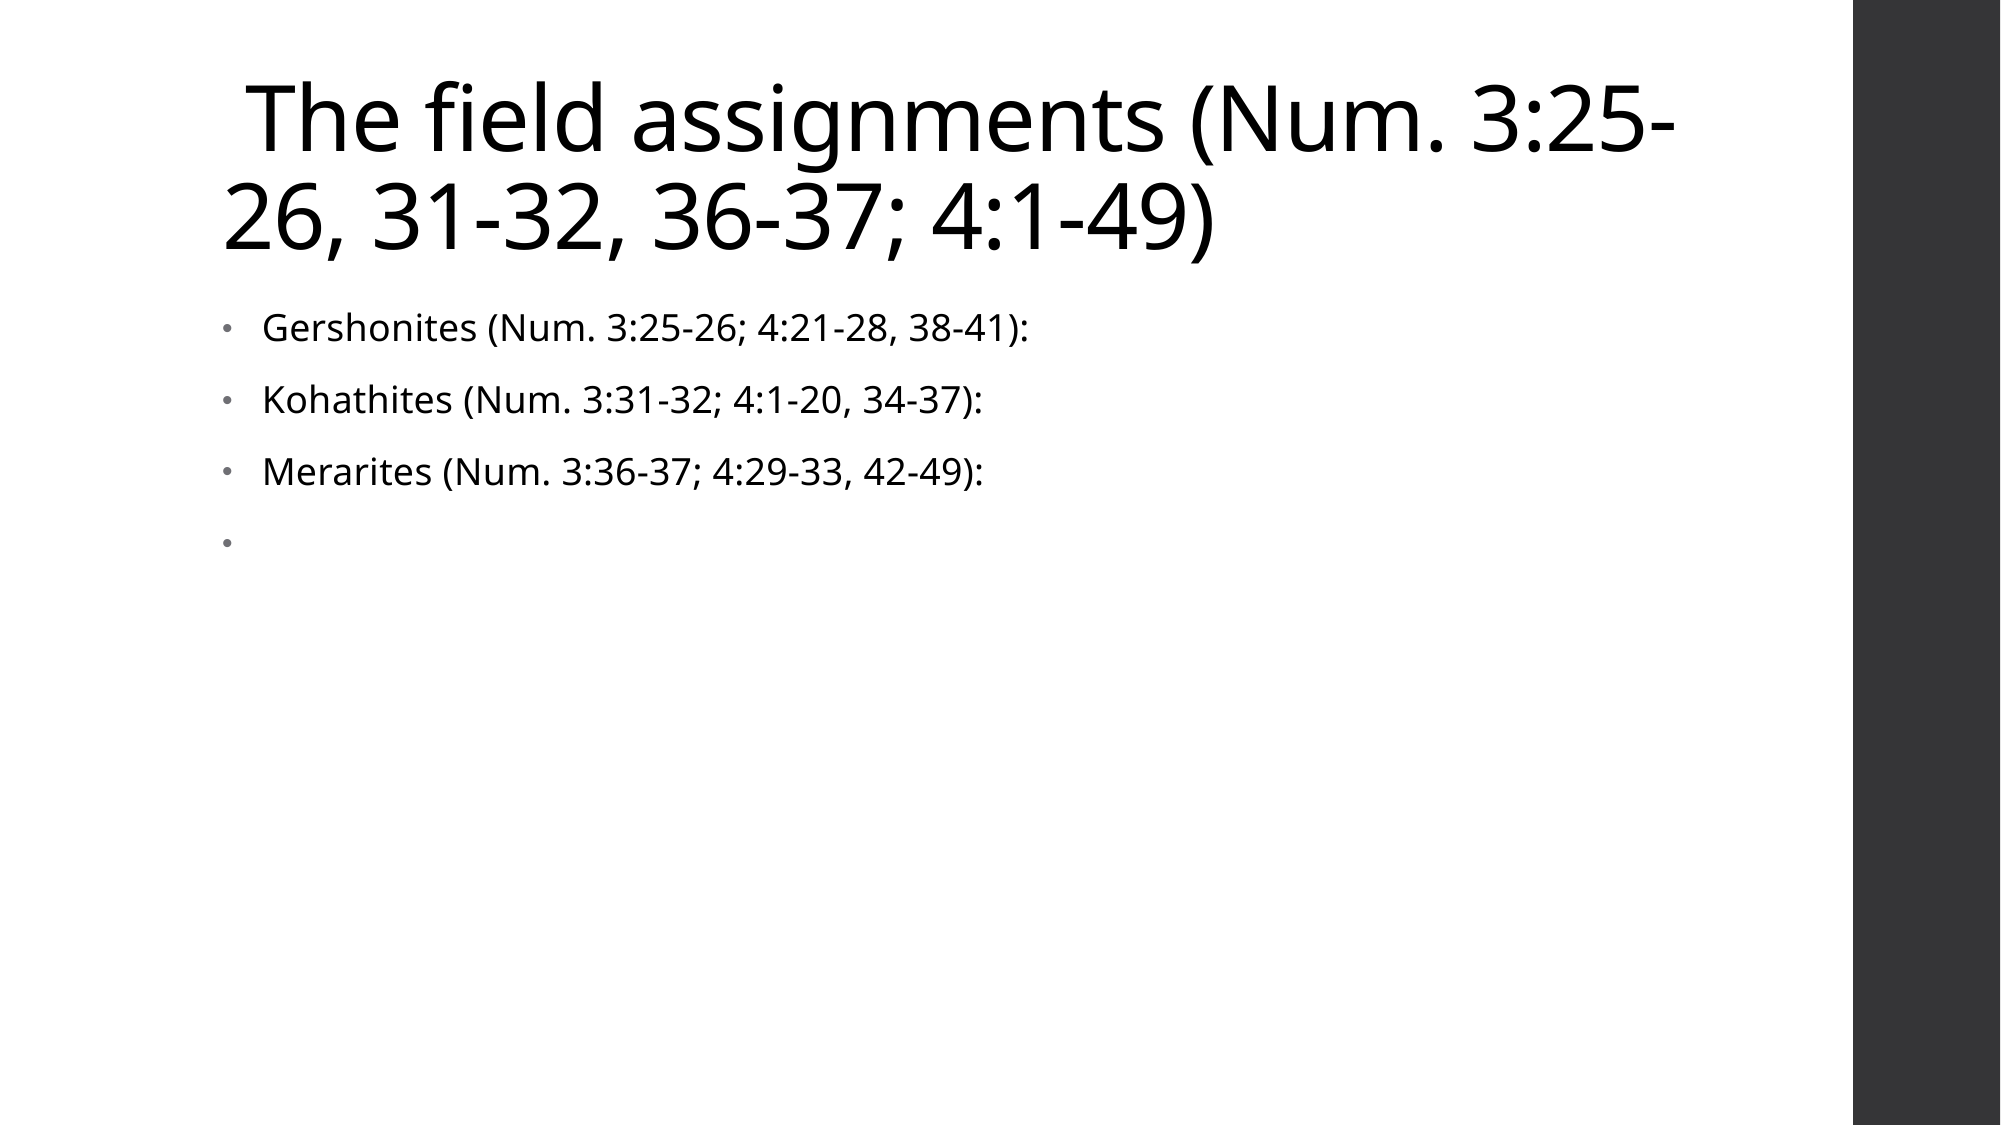

# The field assignments (Num. 3:25-26, 31-32, 36-37; 4:1-49)
 Gershonites (Num. 3:25-26; 4:21-28, 38-41):
 Kohathites (Num. 3:31-32; 4:1-20, 34-37):
 Merarites (Num. 3:36-37; 4:29-33, 42-49):